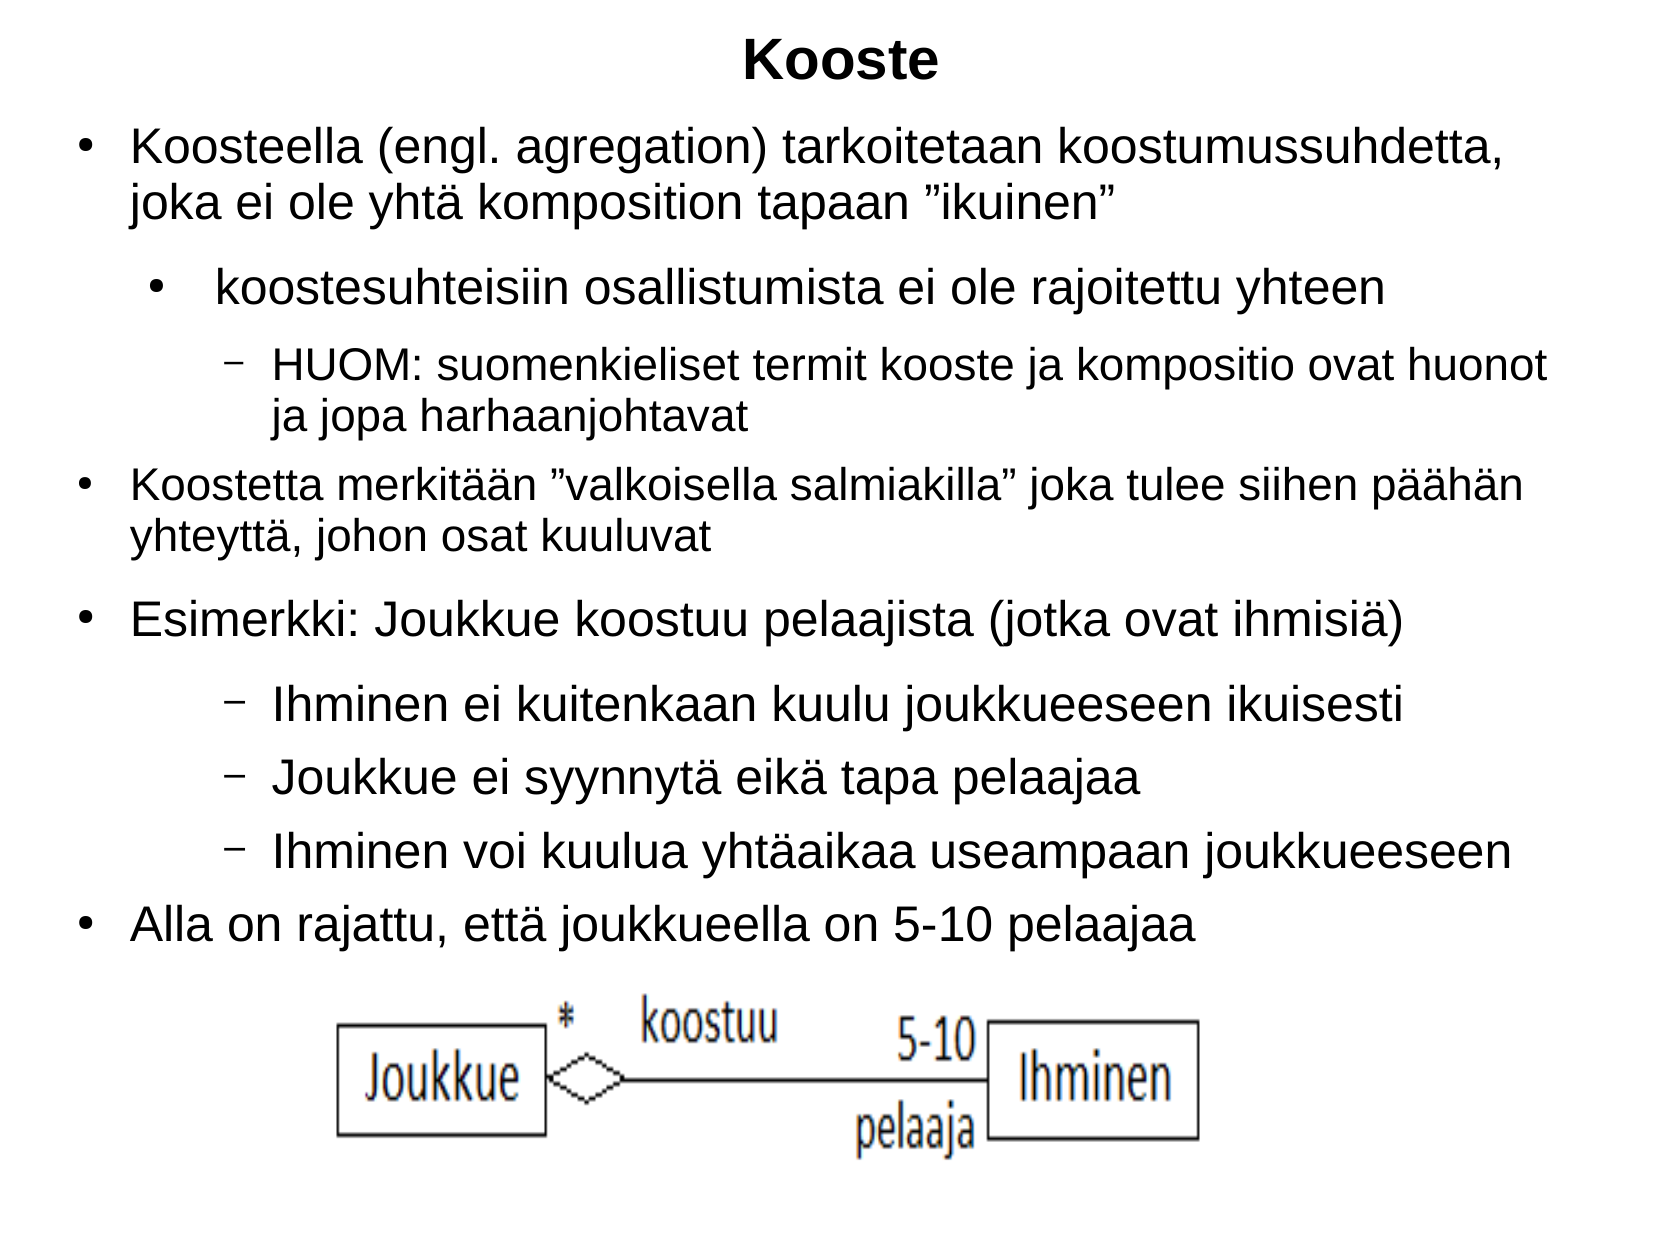

# Kooste
Koosteella (engl. agregation) tarkoitetaan koostumussuhdetta, joka ei ole yhtä komposition tapaan ”ikuinen”
 koostesuhteisiin osallistumista ei ole rajoitettu yhteen
HUOM: suomenkieliset termit kooste ja kompositio ovat huonot ja jopa harhaanjohtavat
Koostetta merkitään ”valkoisella salmiakilla” joka tulee siihen päähän yhteyttä, johon osat kuuluvat
Esimerkki: Joukkue koostuu pelaajista (jotka ovat ihmisiä)
Ihminen ei kuitenkaan kuulu joukkueeseen ikuisesti
Joukkue ei syynnytä eikä tapa pelaajaa
Ihminen voi kuulua yhtäaikaa useampaan joukkueeseen
Alla on rajattu, että joukkueella on 5-10 pelaajaa